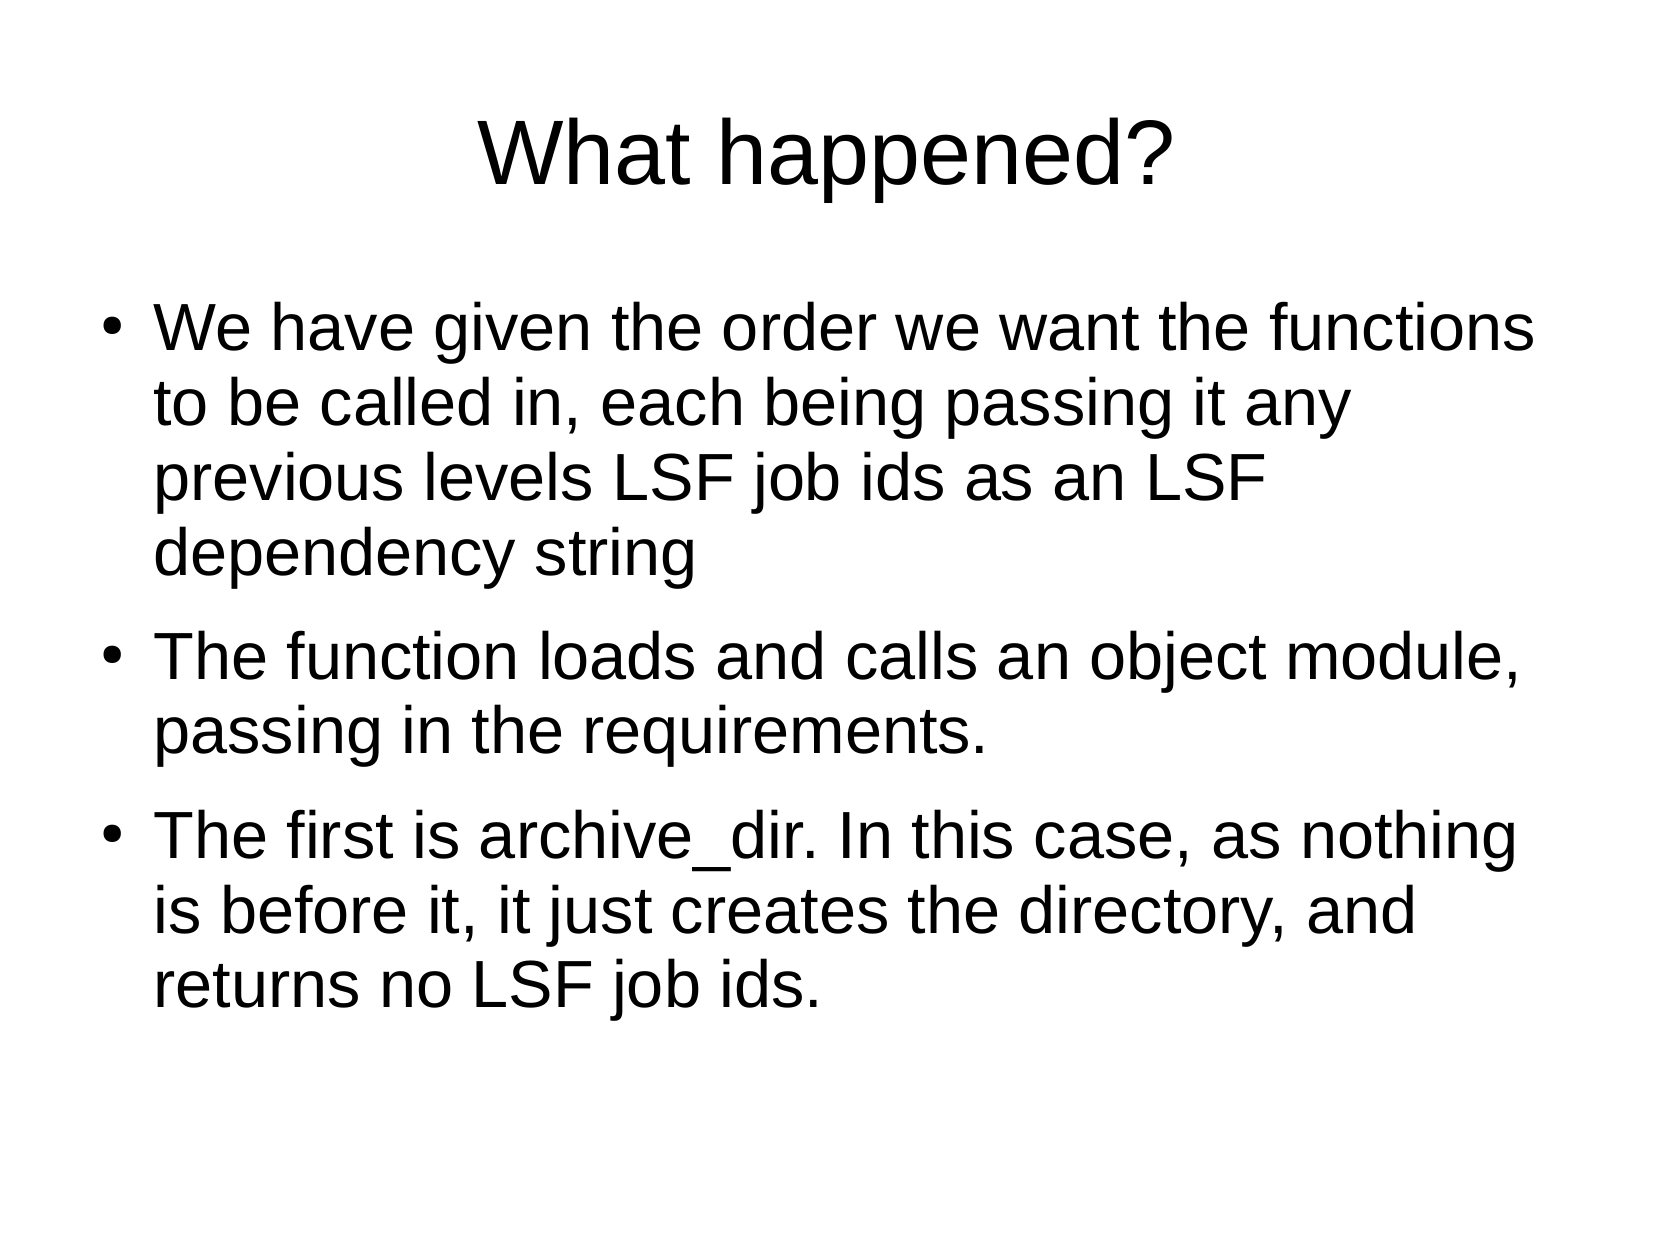

# What happened?
We have given the order we want the functions to be called in, each being passing it any previous levels LSF job ids as an LSF dependency string
The function loads and calls an object module, passing in the requirements.
The first is archive_dir. In this case, as nothing is before it, it just creates the directory, and returns no LSF job ids.